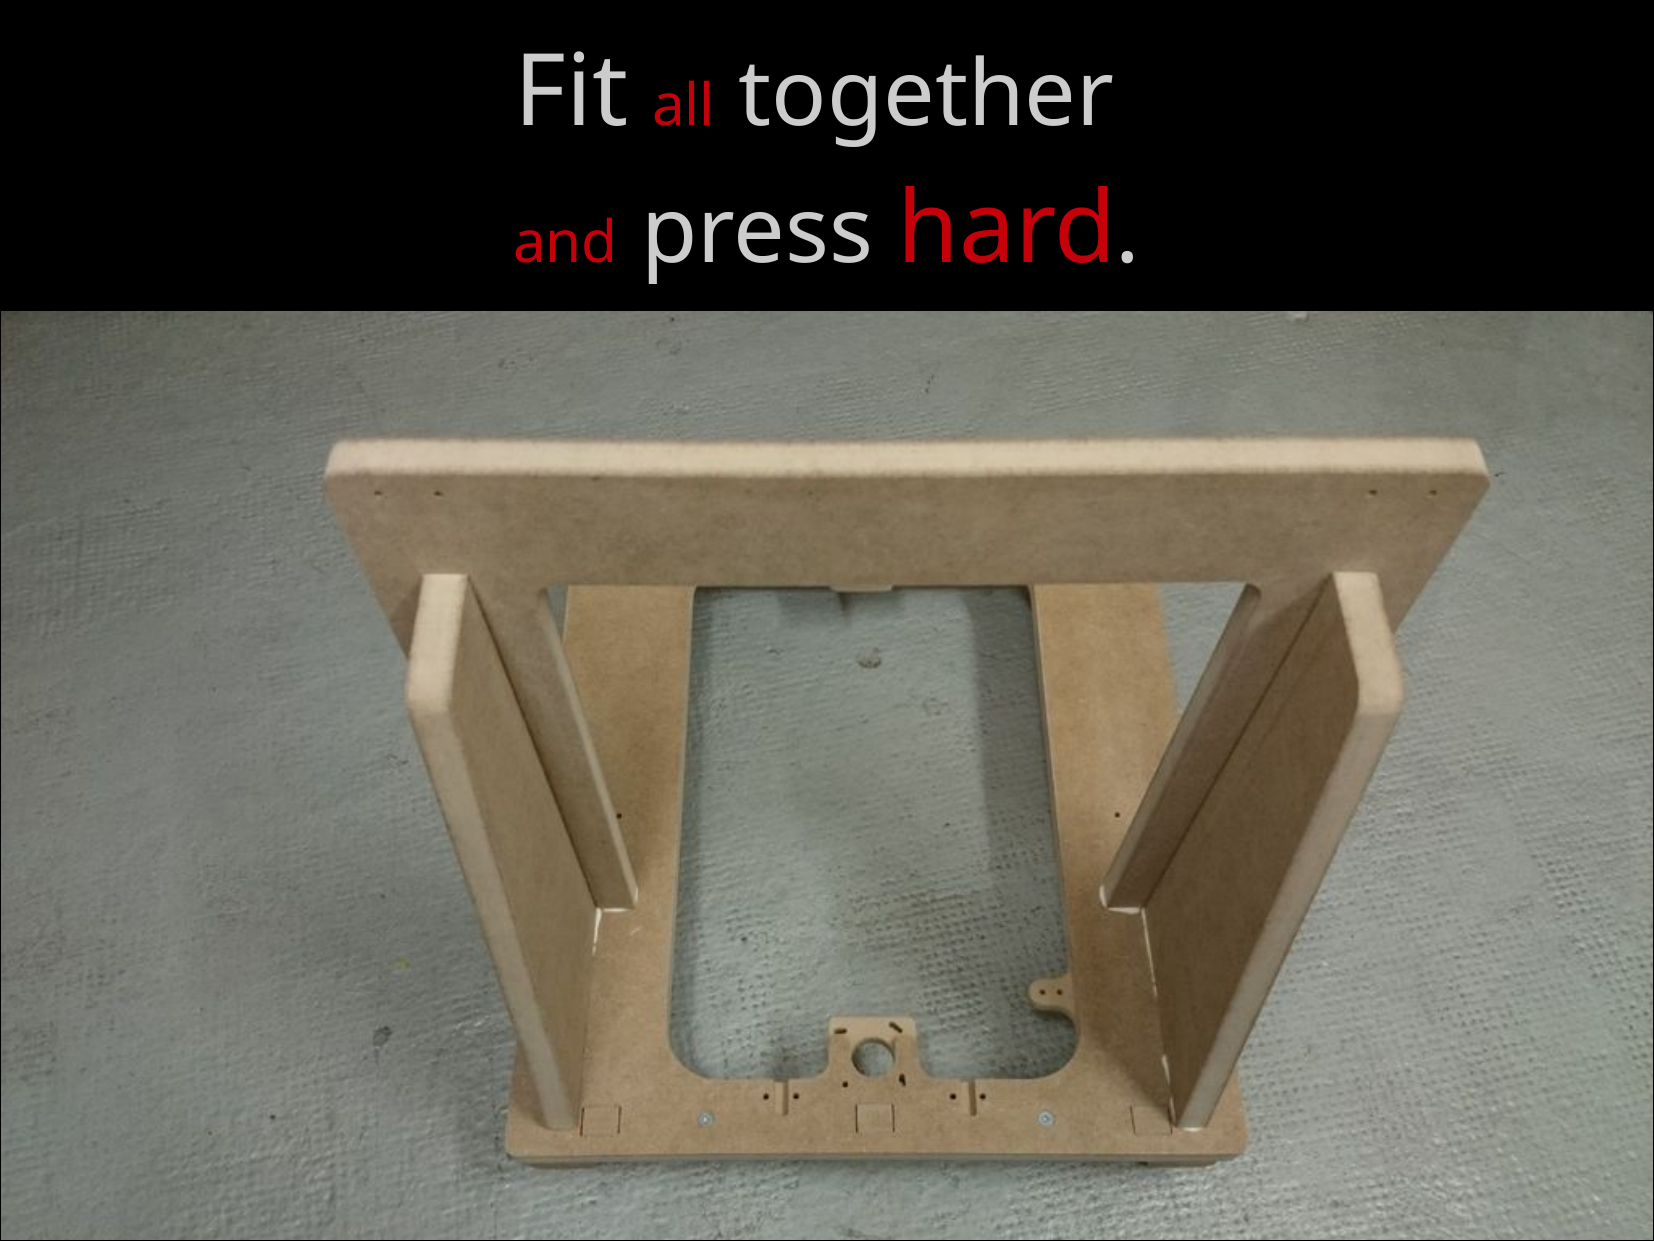

# Fit all together and press hard.